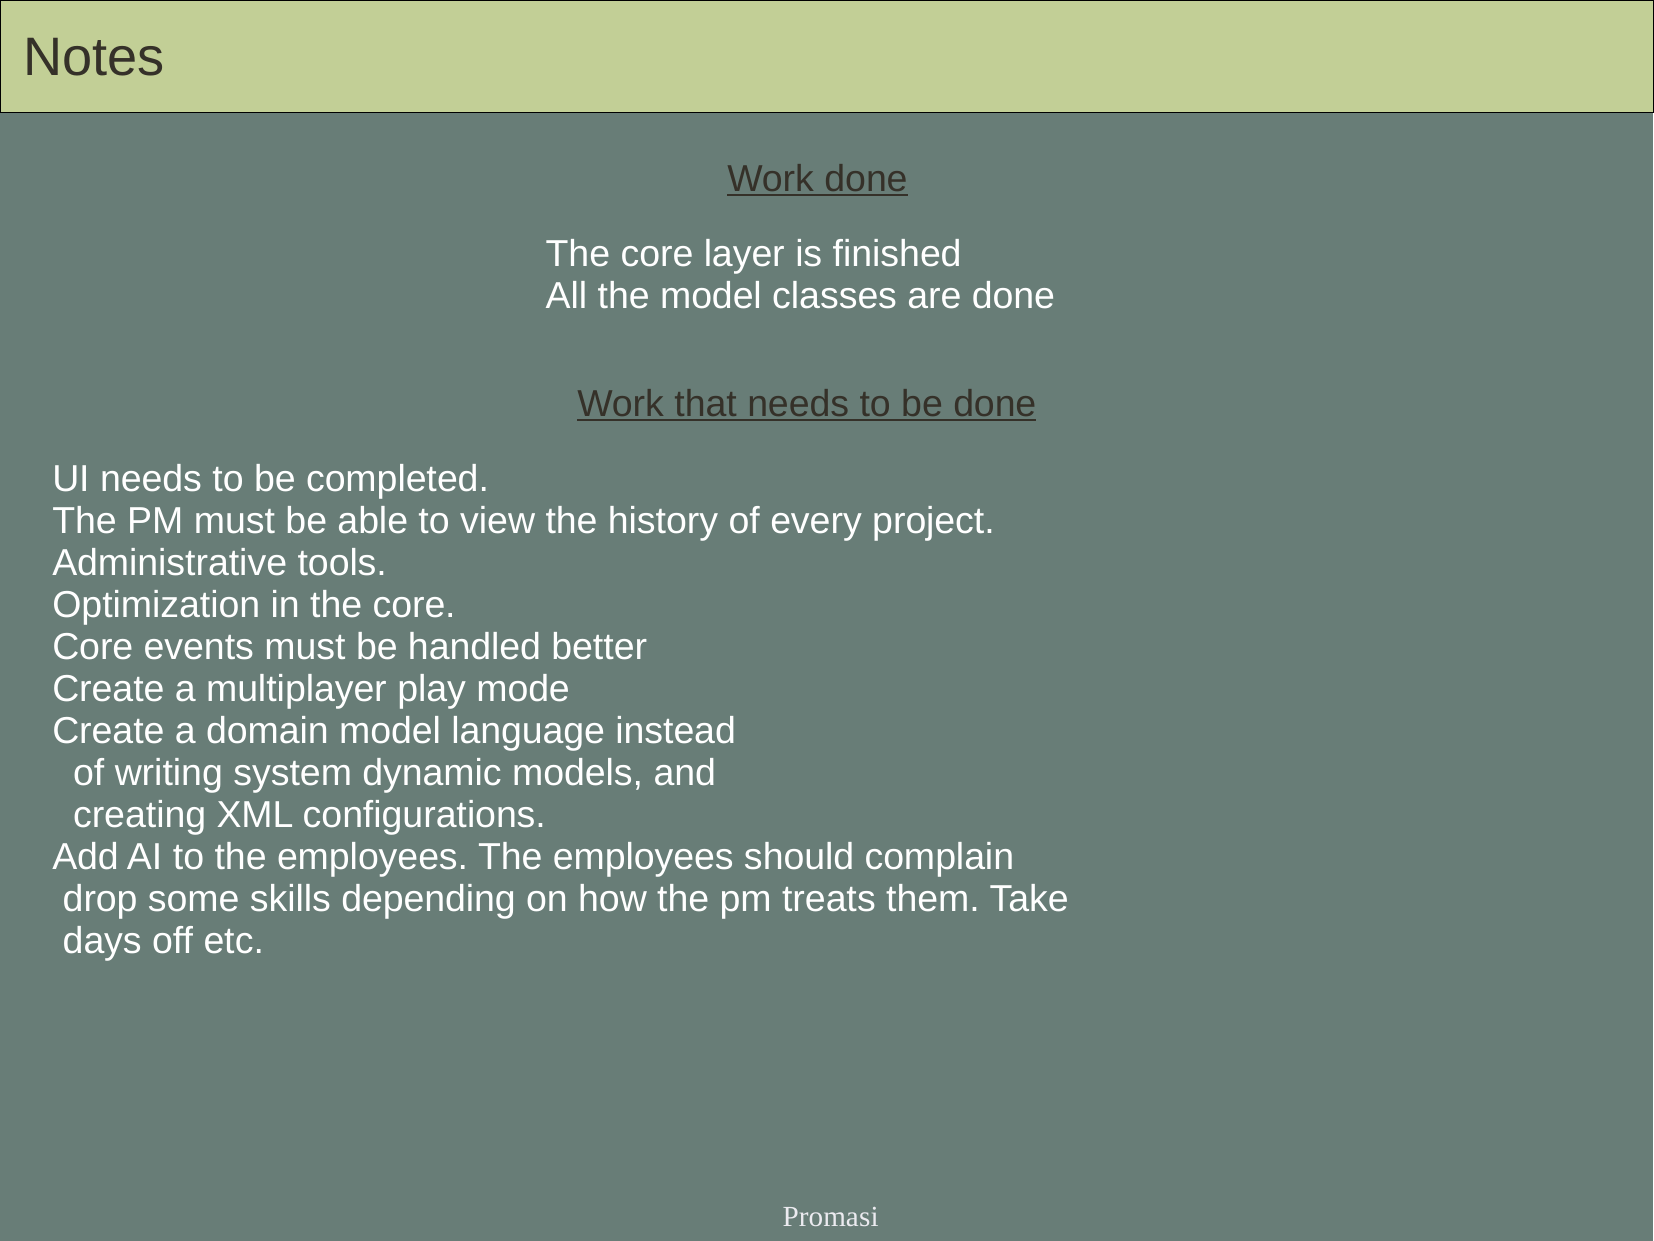

# Notes
Work done
The core layer is finished
All the model classes are done
Work that needs to be done
UI needs to be completed.
The PM must be able to view the history of every project.
Administrative tools.
Optimization in the core.
Core events must be handled better
Create a multiplayer play mode
Create a domain model language instead
 of writing system dynamic models, and
 creating XML configurations.
Add AI to the employees. The employees should complain
 drop some skills depending on how the pm treats them. Take
 days off etc.